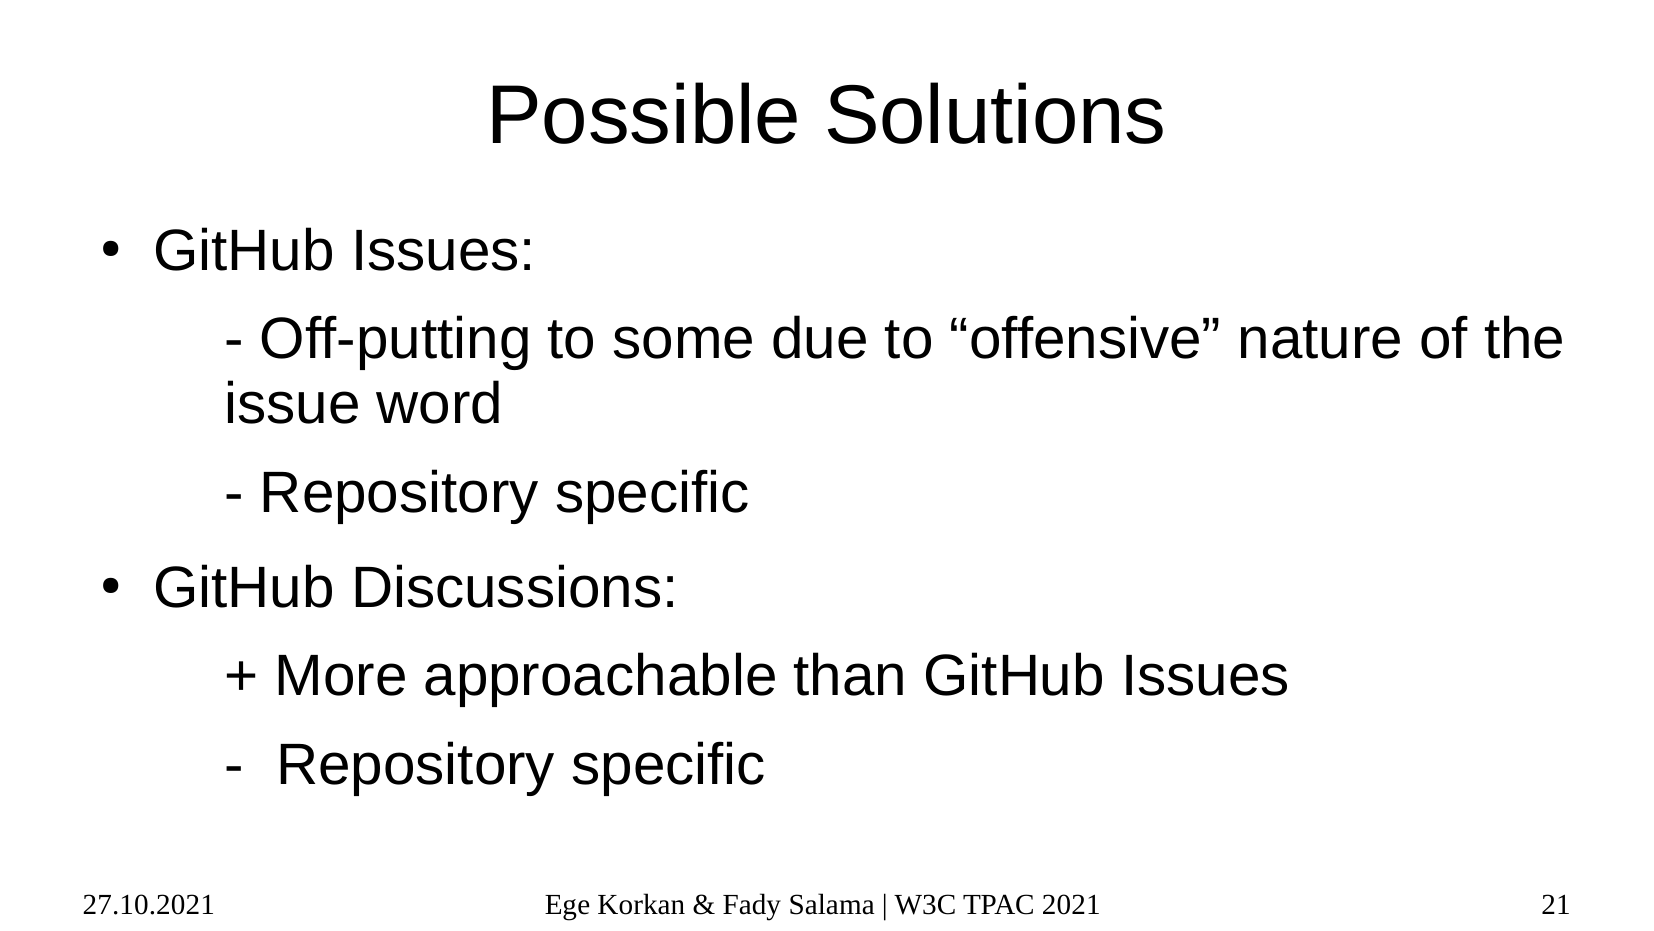

# Possible Solutions
GitHub Issues:
- Off-putting to some due to “offensive” nature of the issue word
- Repository specific
GitHub Discussions:
+ More approachable than GitHub Issues
- Repository specific
27.10.2021
Ege Korkan & Fady Salama | W3C TPAC 2021
21